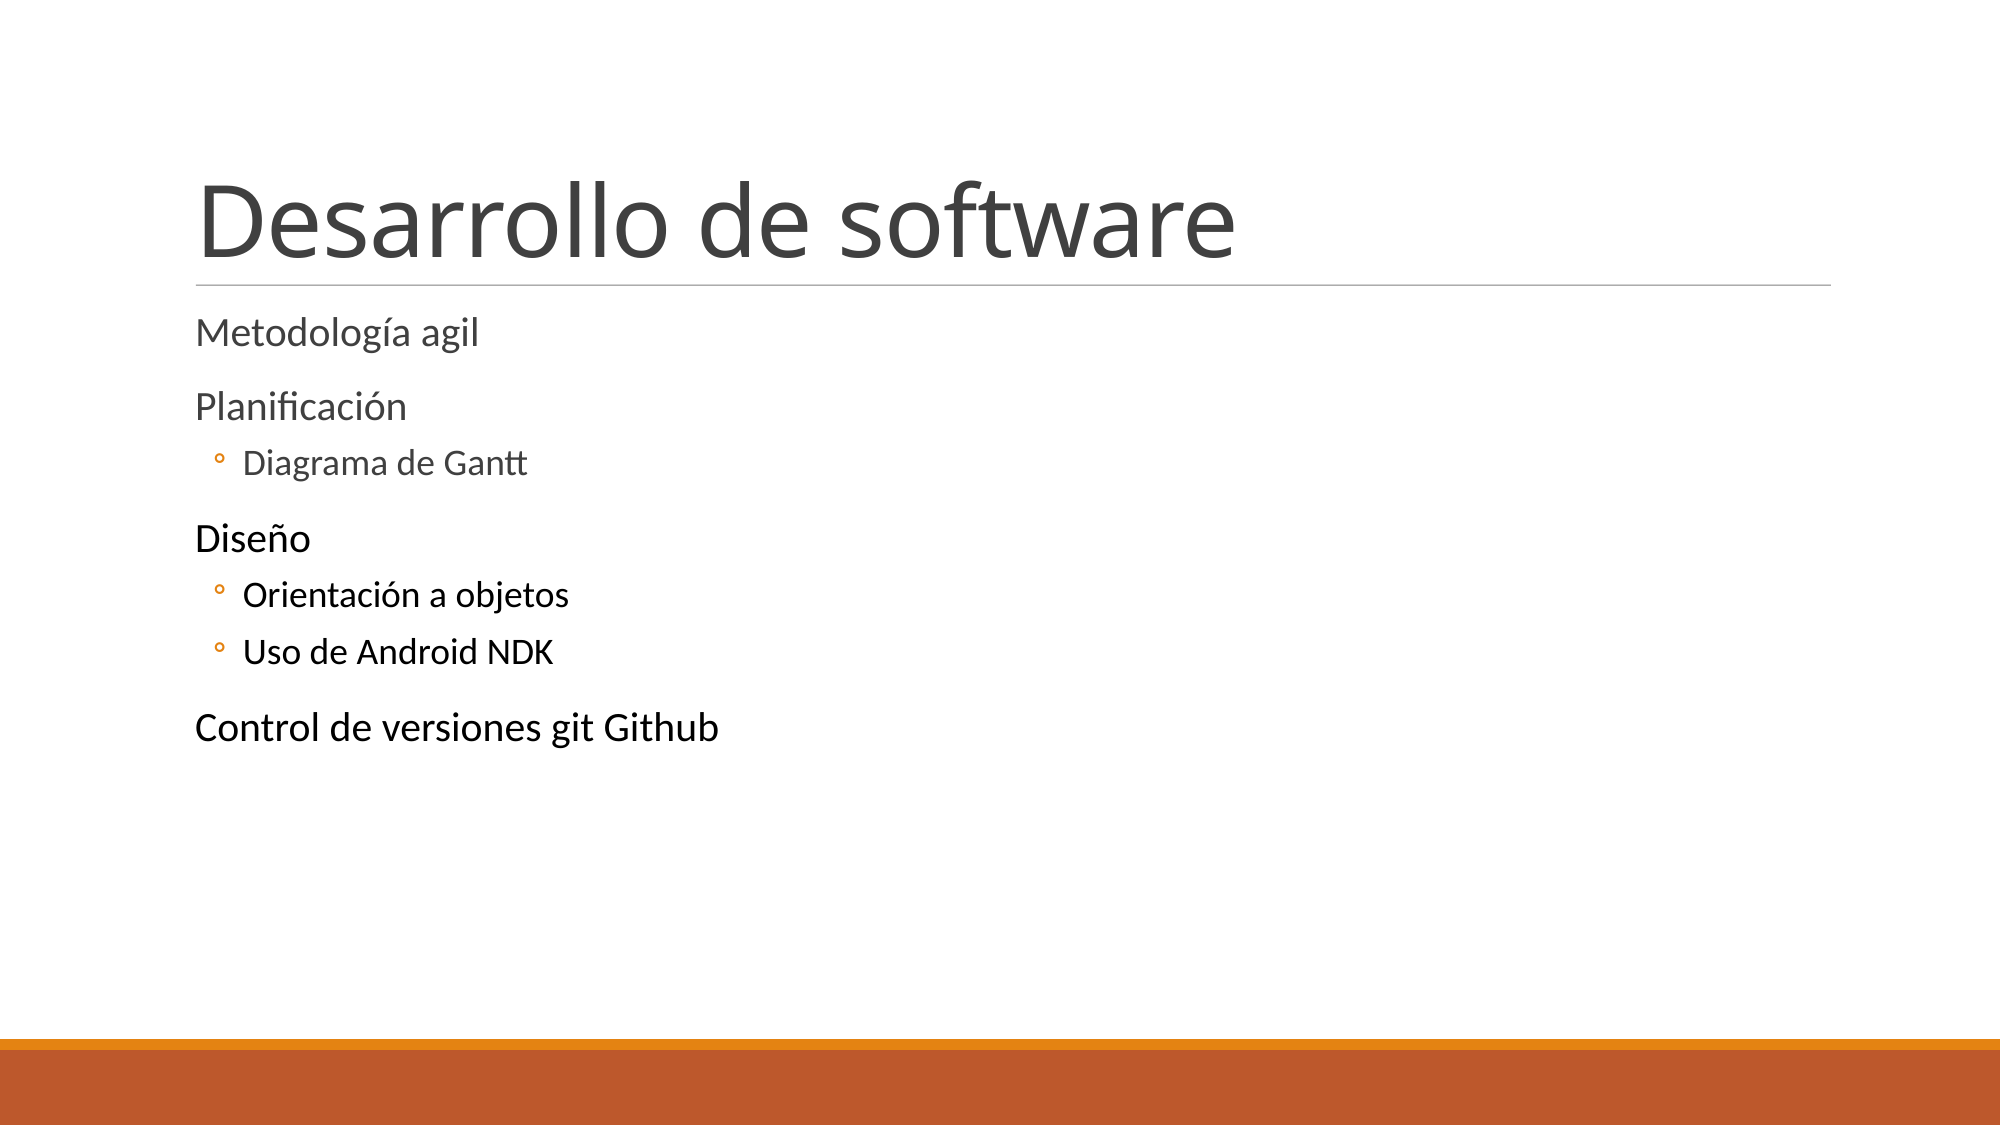

# Desarrollo de software
Metodología agil
Planificación
Diagrama de Gantt
Diseño
Orientación a objetos
Uso de Android NDK
Control de versiones git Github